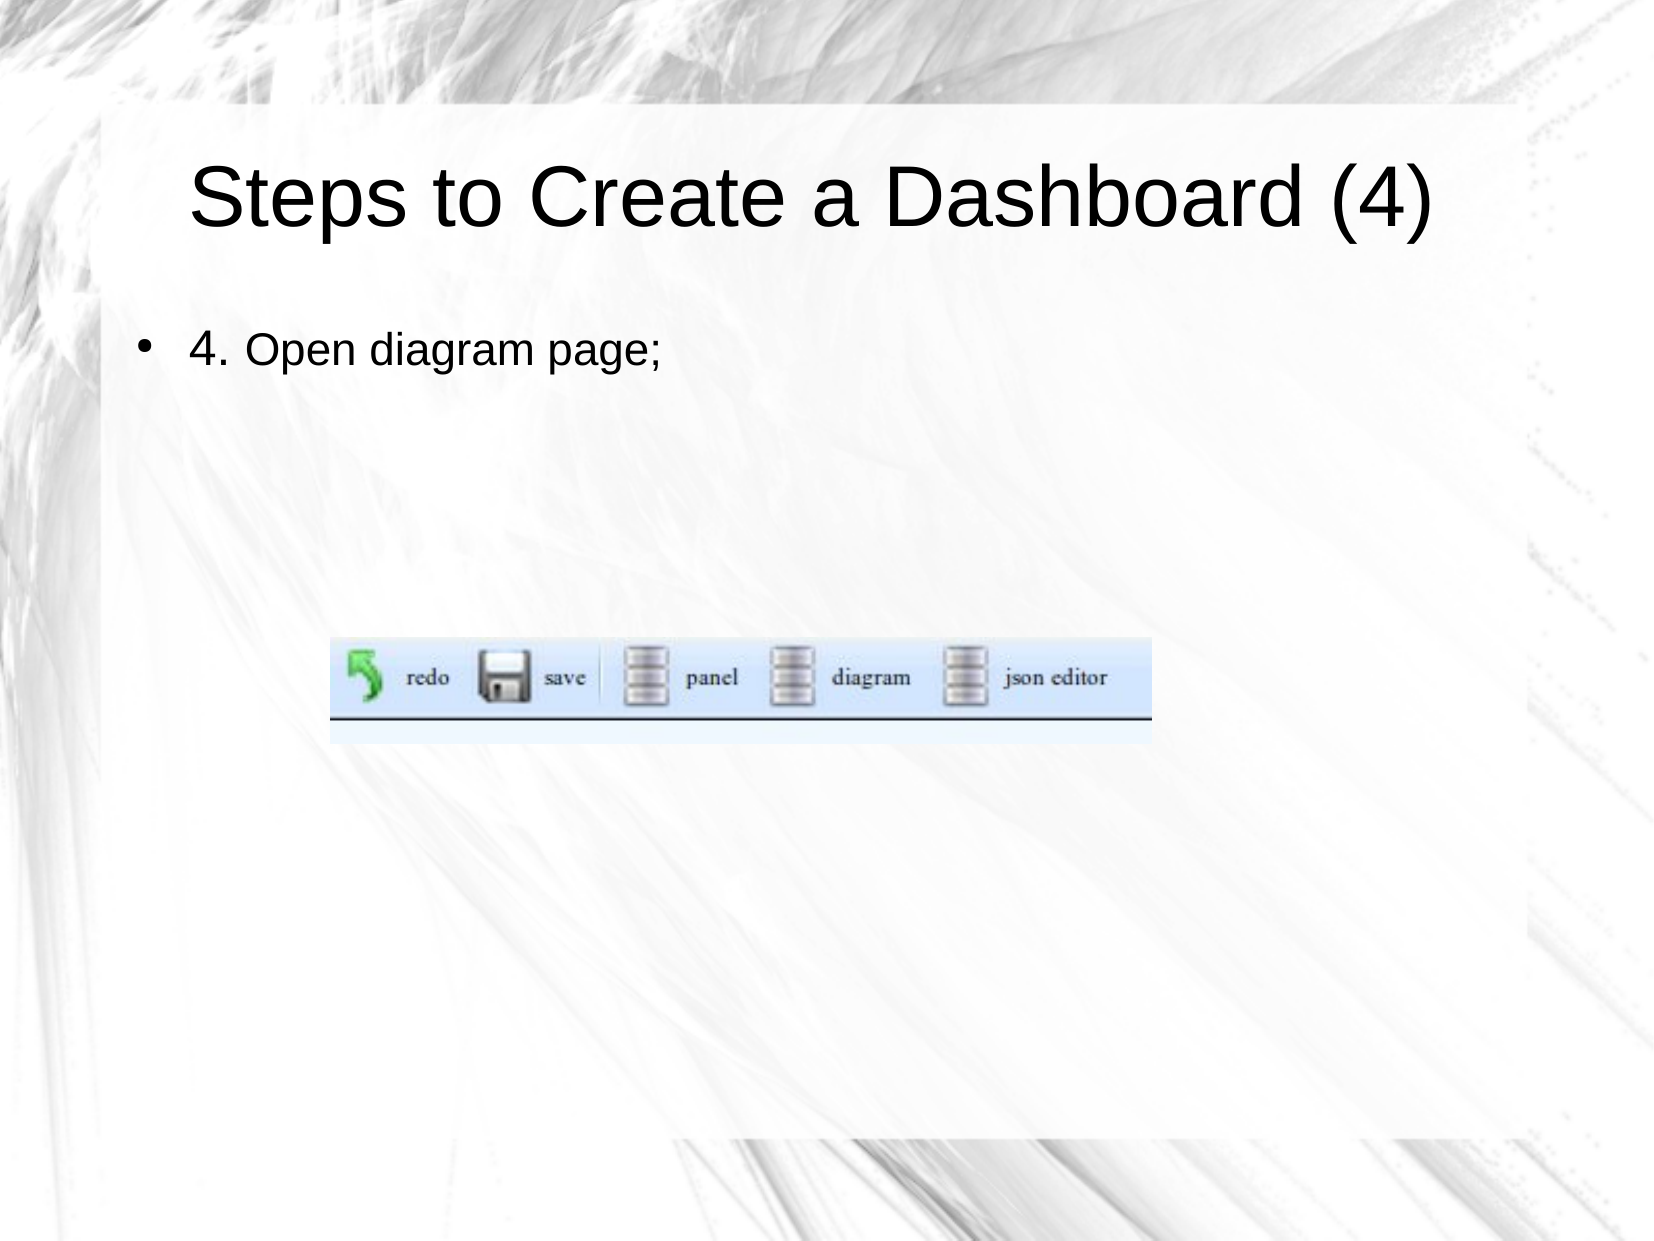

# Steps to Create a Dashboard (4)
4. Open diagram page;